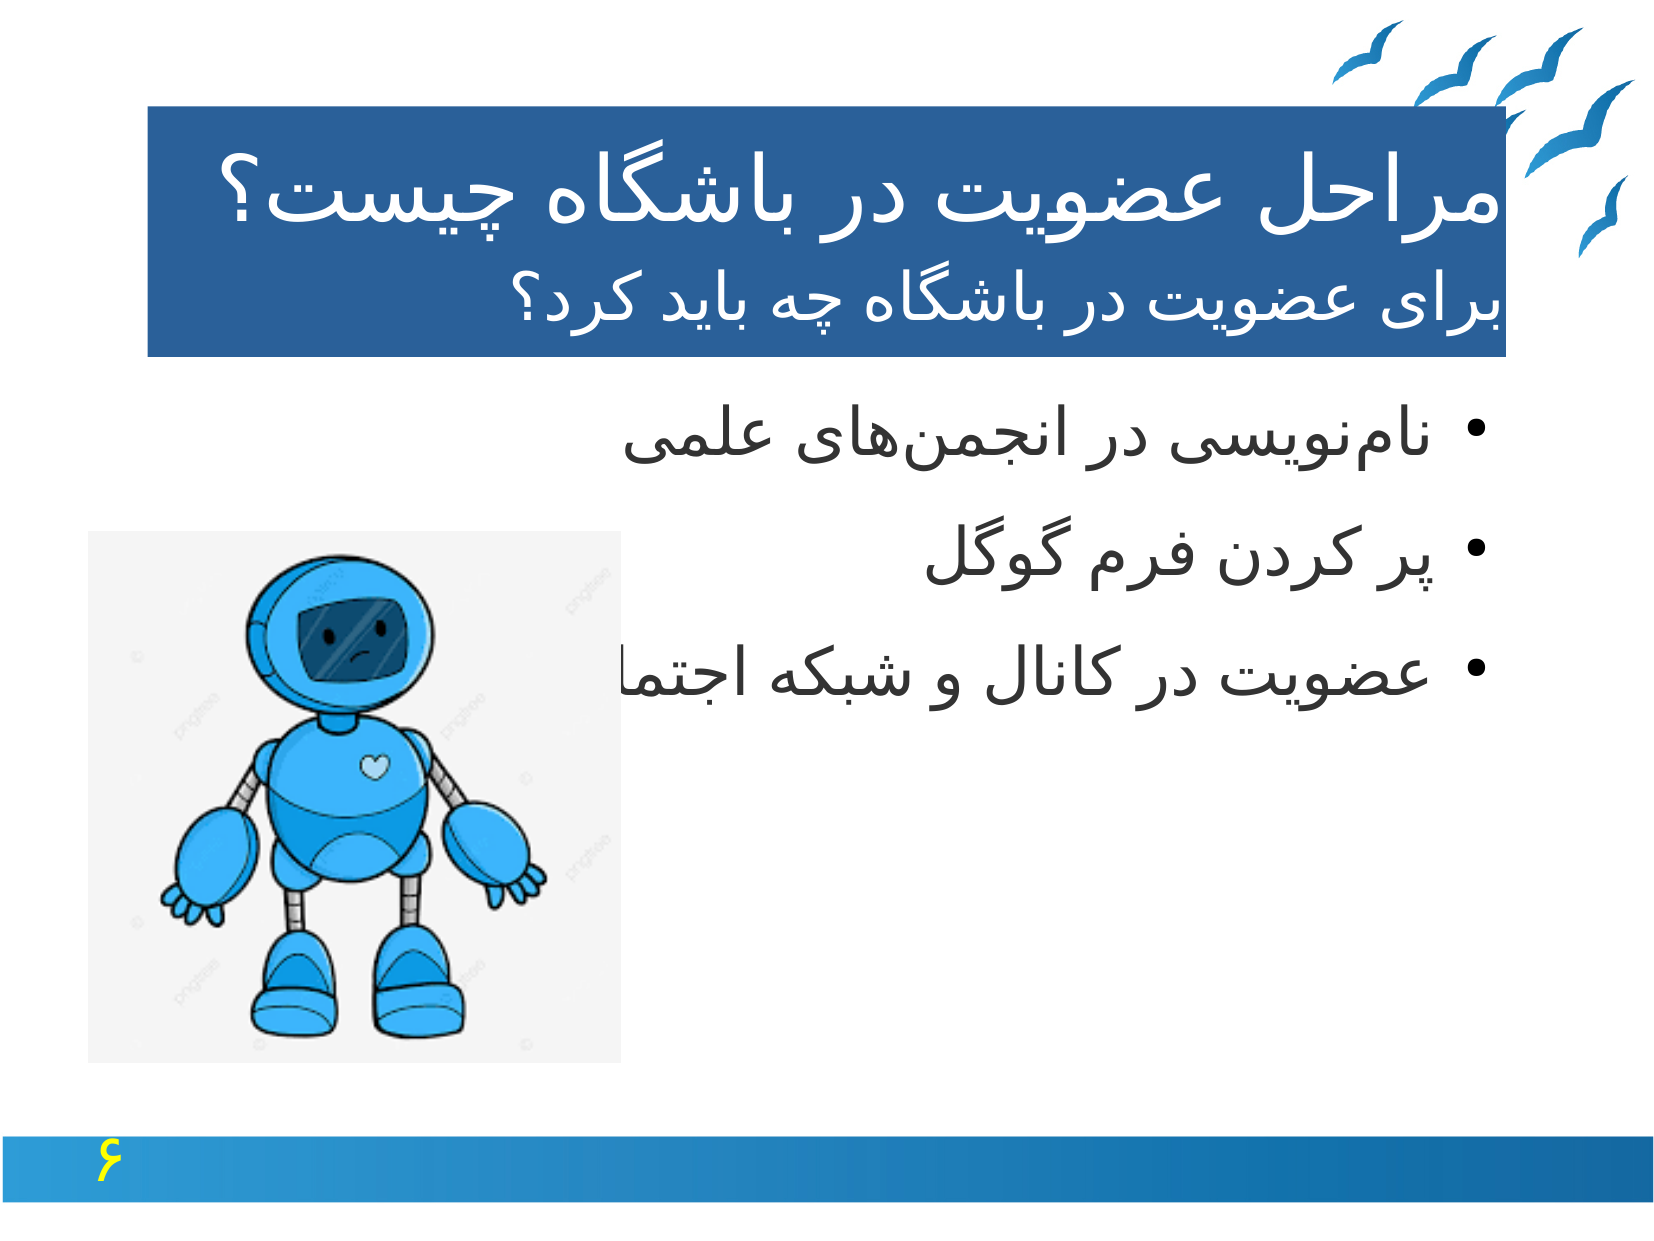

# مراحل عضویت در باشگاه چیست؟ برای عضویت در باشگاه چه باید کرد؟
نام‌نویسی در انجمن‌های علمی
پر کردن فرم گوگل
عضویت در کانال و شبکه اجتماعی
 ۶